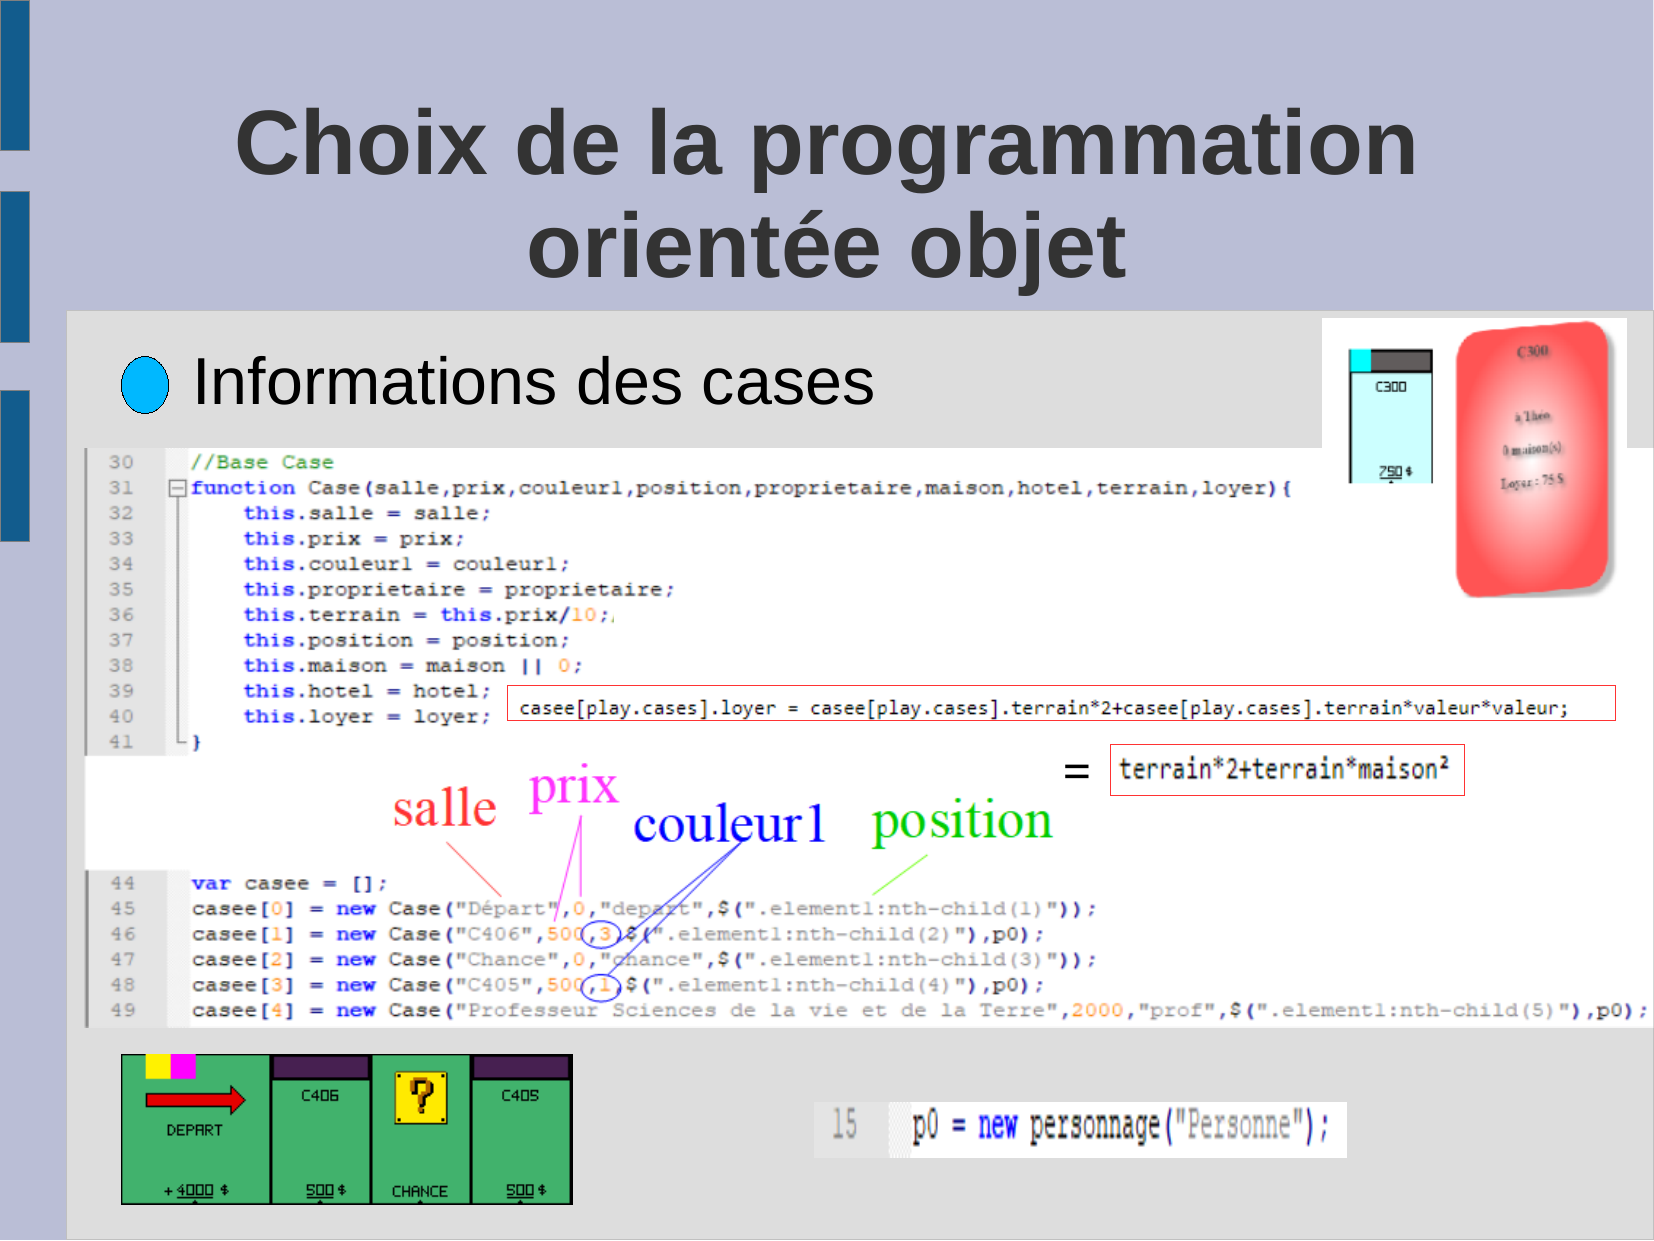

# Choix de la programmation orientée objet
Informations des cases
=